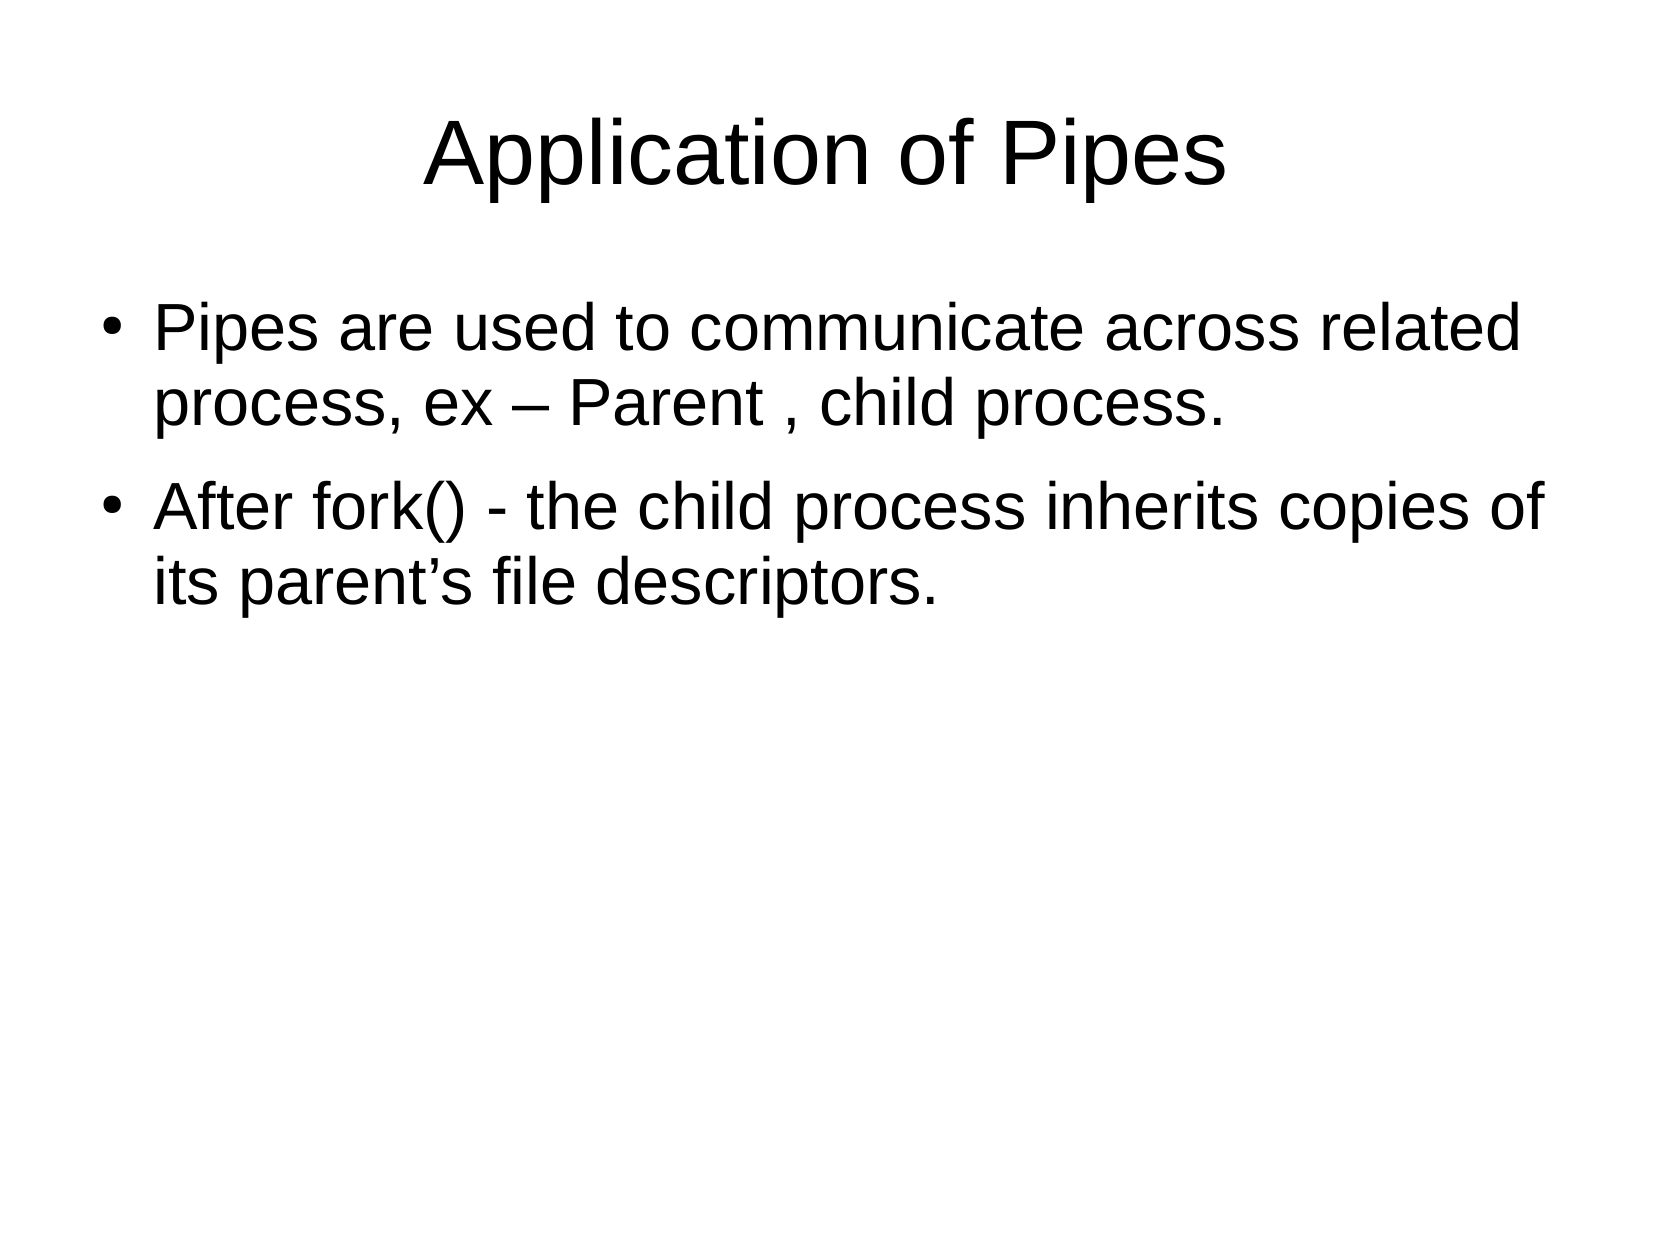

# Application of Pipes
Pipes are used to communicate across related process, ex – Parent , child process.
After fork() - the child process inherits copies of its parent’s file descriptors.